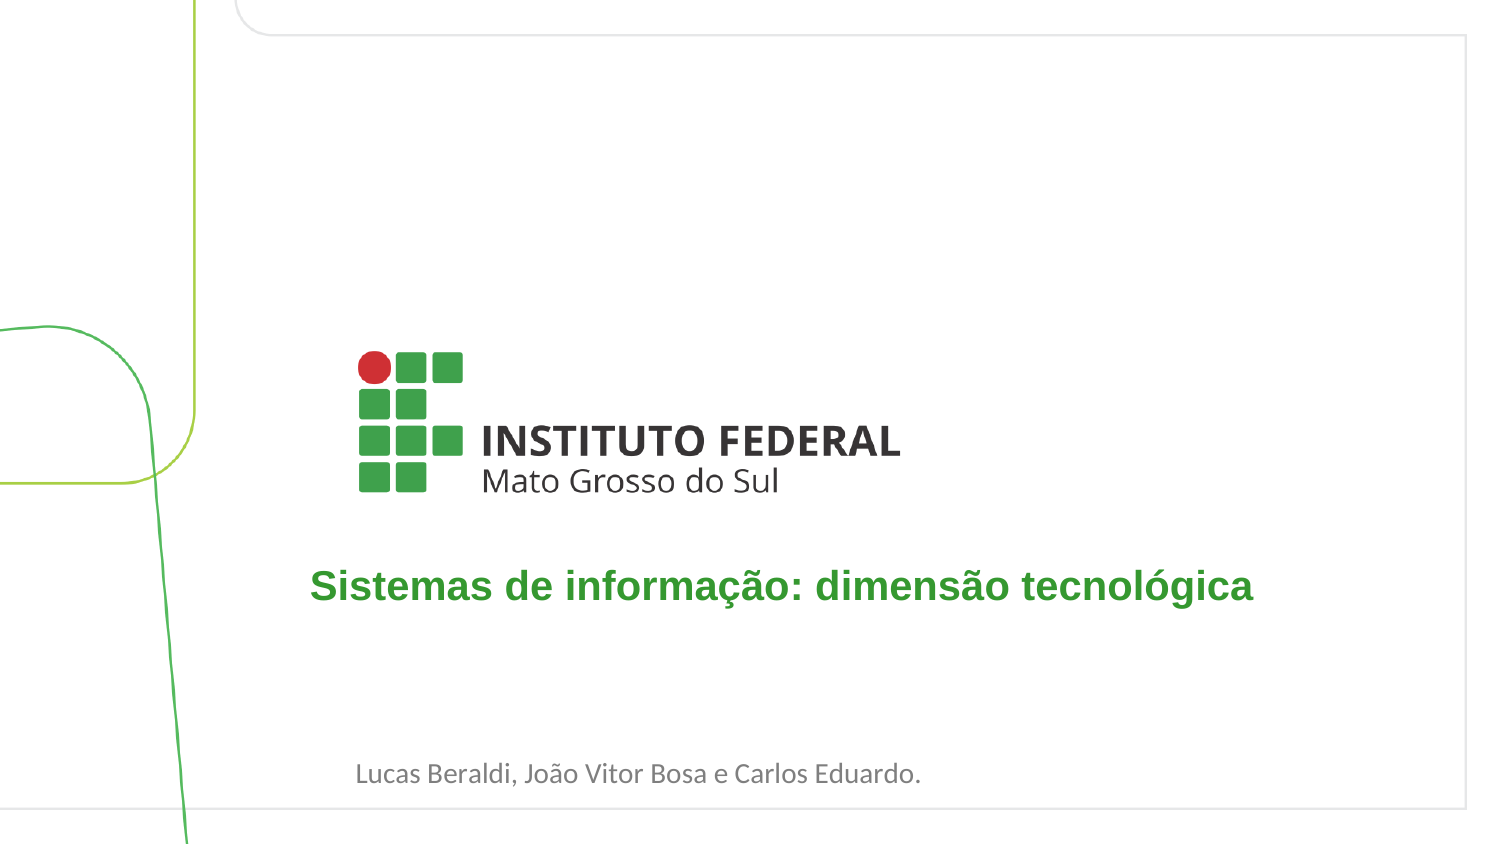

Sistemas de informação: dimensão tecnológica
Lucas Beraldi, João Vitor Bosa e Carlos Eduardo.